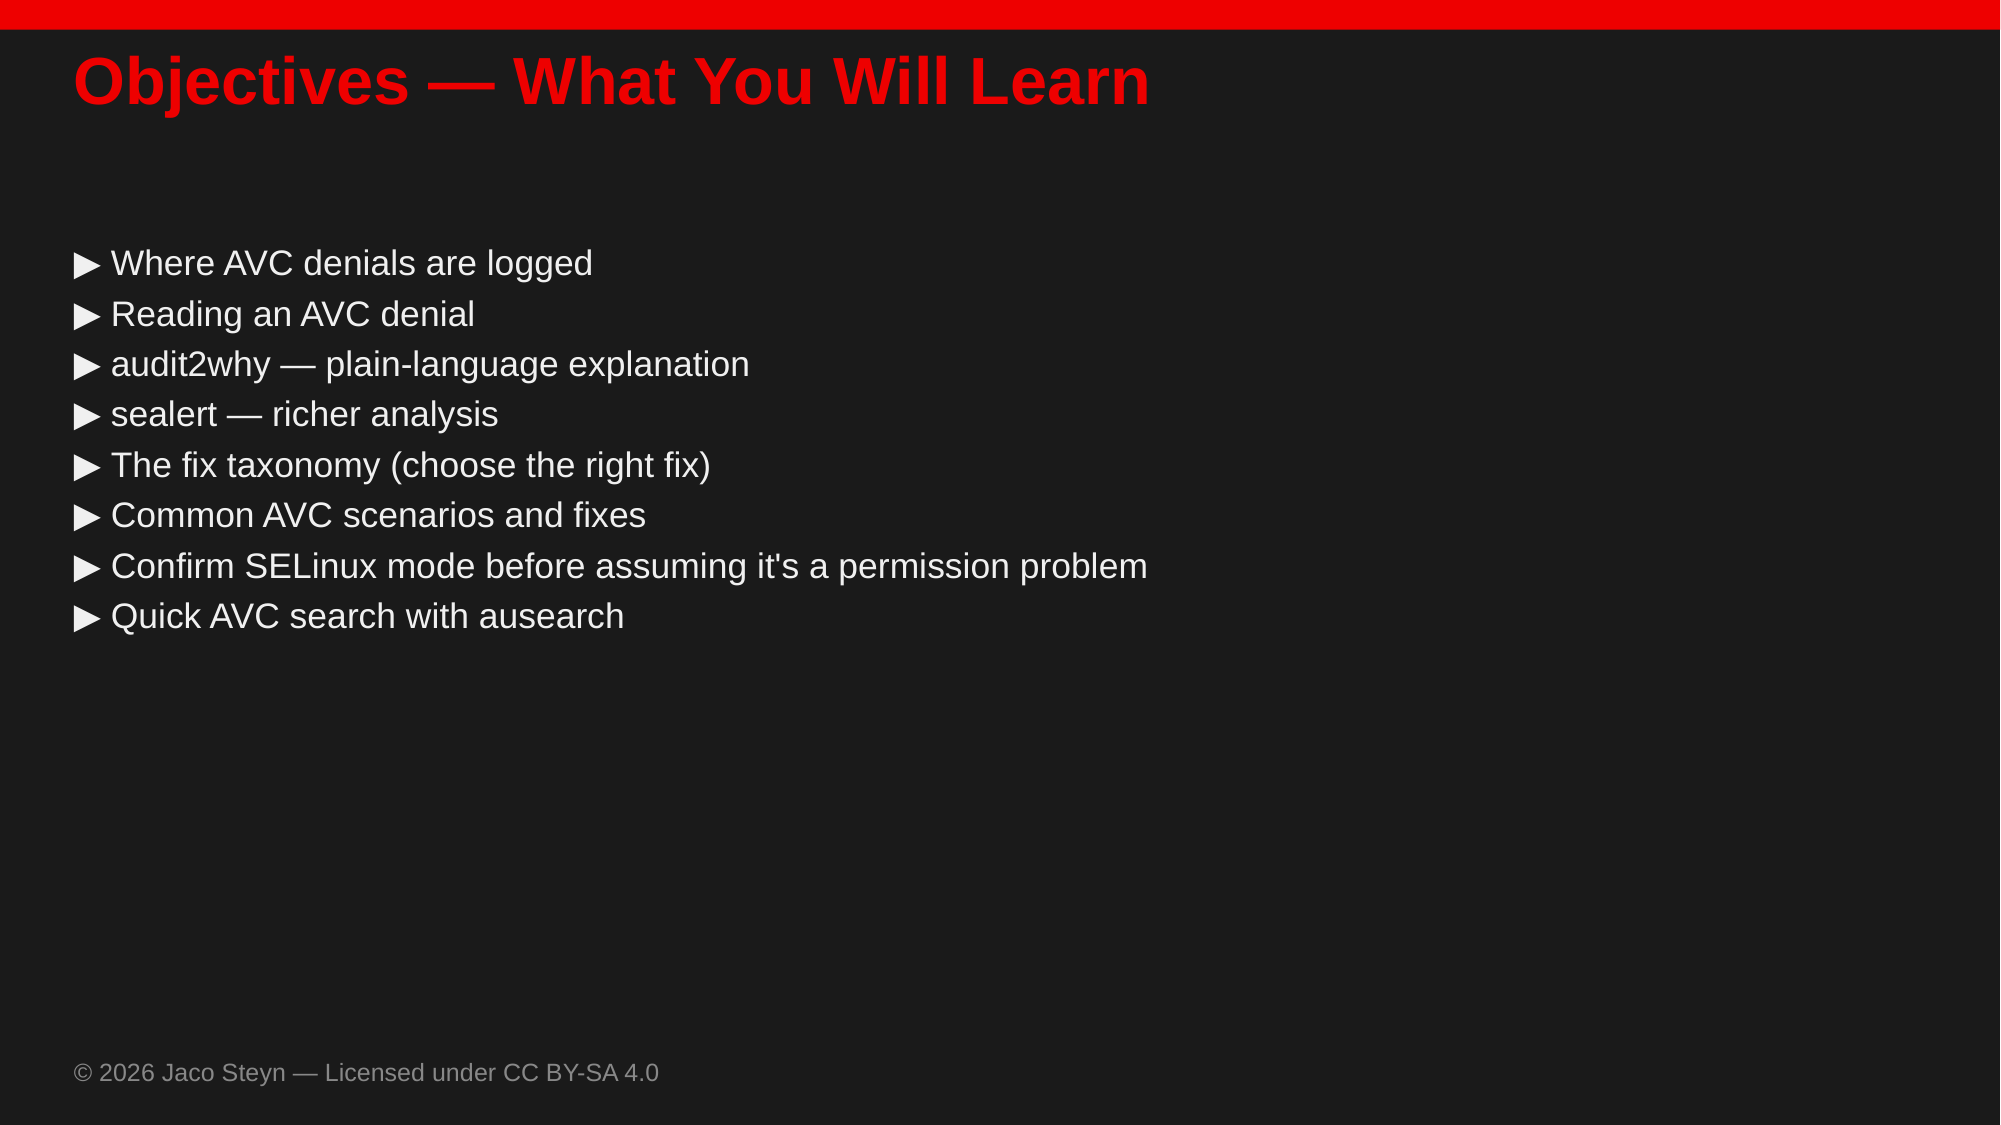

Objectives — What You Will Learn
▶ Where AVC denials are logged
▶ Reading an AVC denial
▶ audit2why — plain-language explanation
▶ sealert — richer analysis
▶ The fix taxonomy (choose the right fix)
▶ Common AVC scenarios and fixes
▶ Confirm SELinux mode before assuming it's a permission problem
▶ Quick AVC search with ausearch
© 2026 Jaco Steyn — Licensed under CC BY-SA 4.0